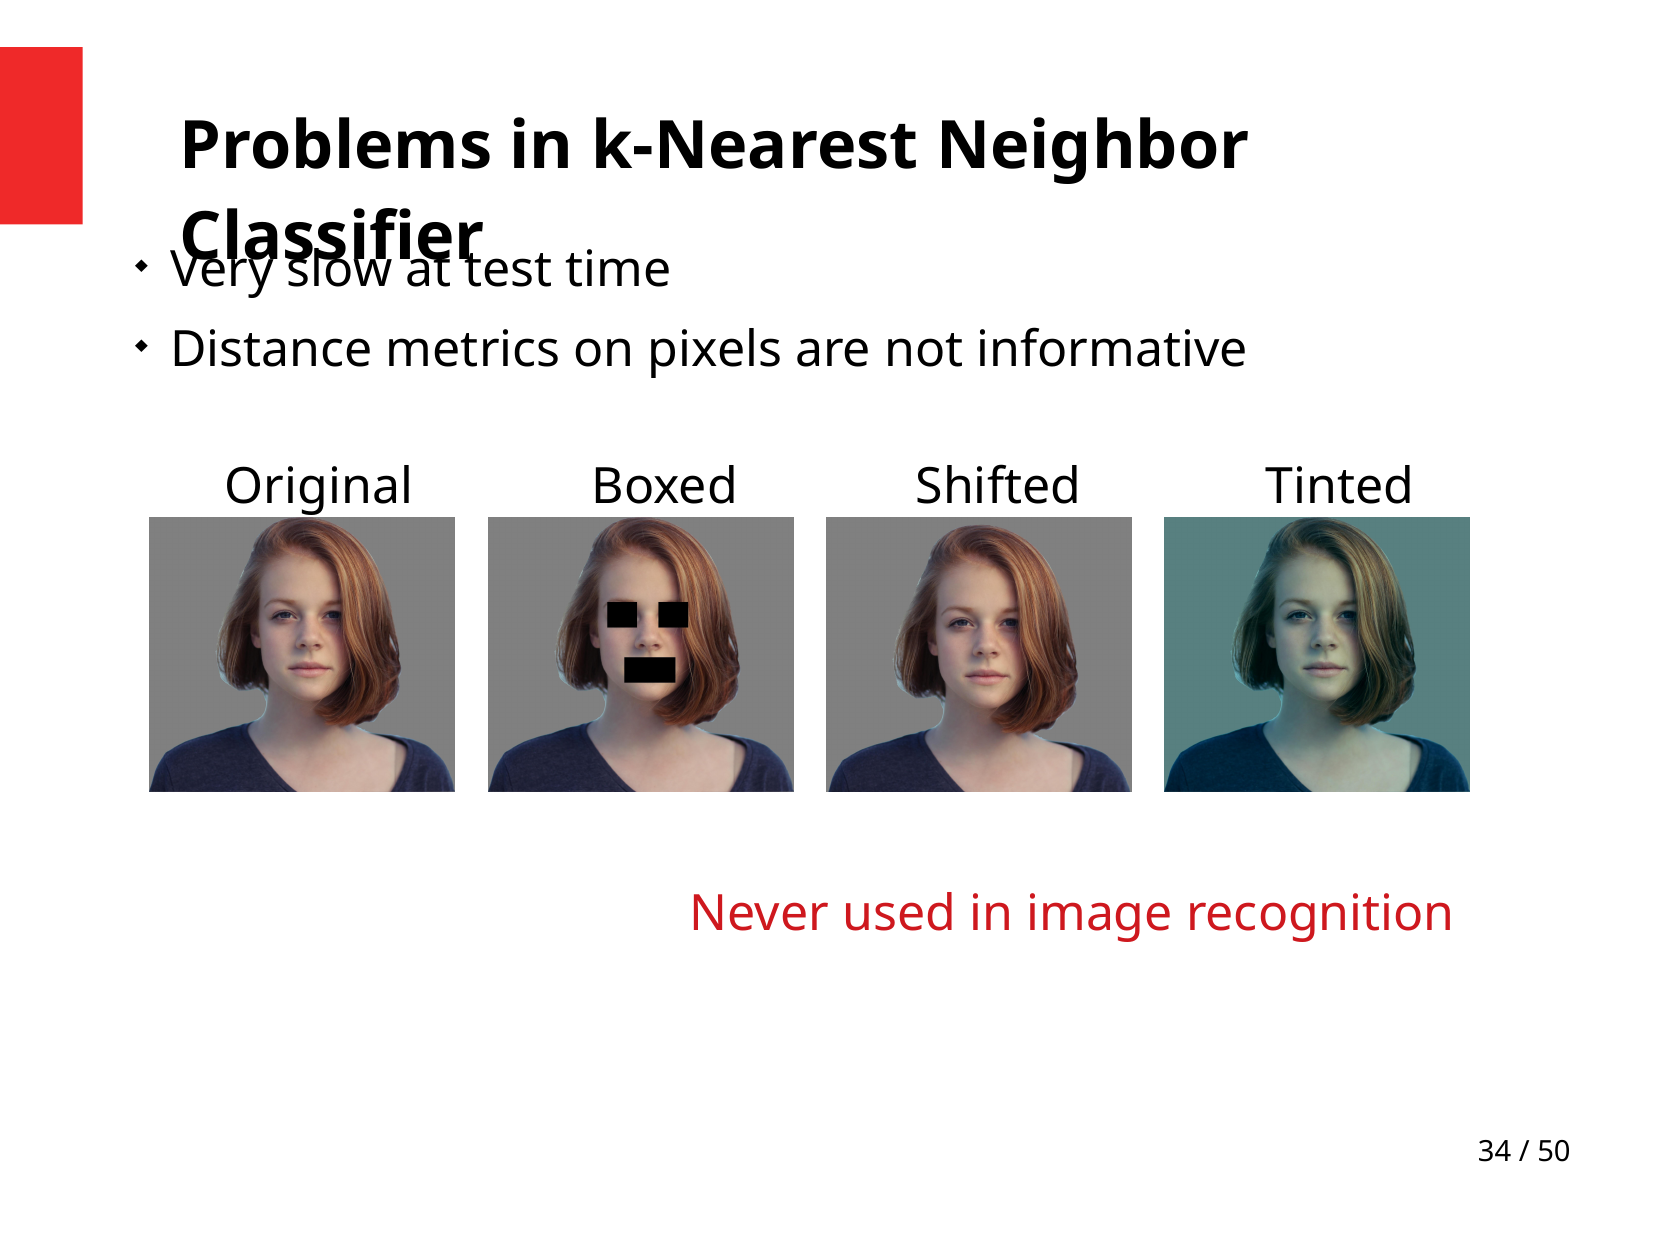

Problems in k-Nearest Neighbor Classifier
Very slow at test time
Distance metrics on pixels are not informative
Original
Boxed
Shifted
Tinted
Never used in image recognition
34